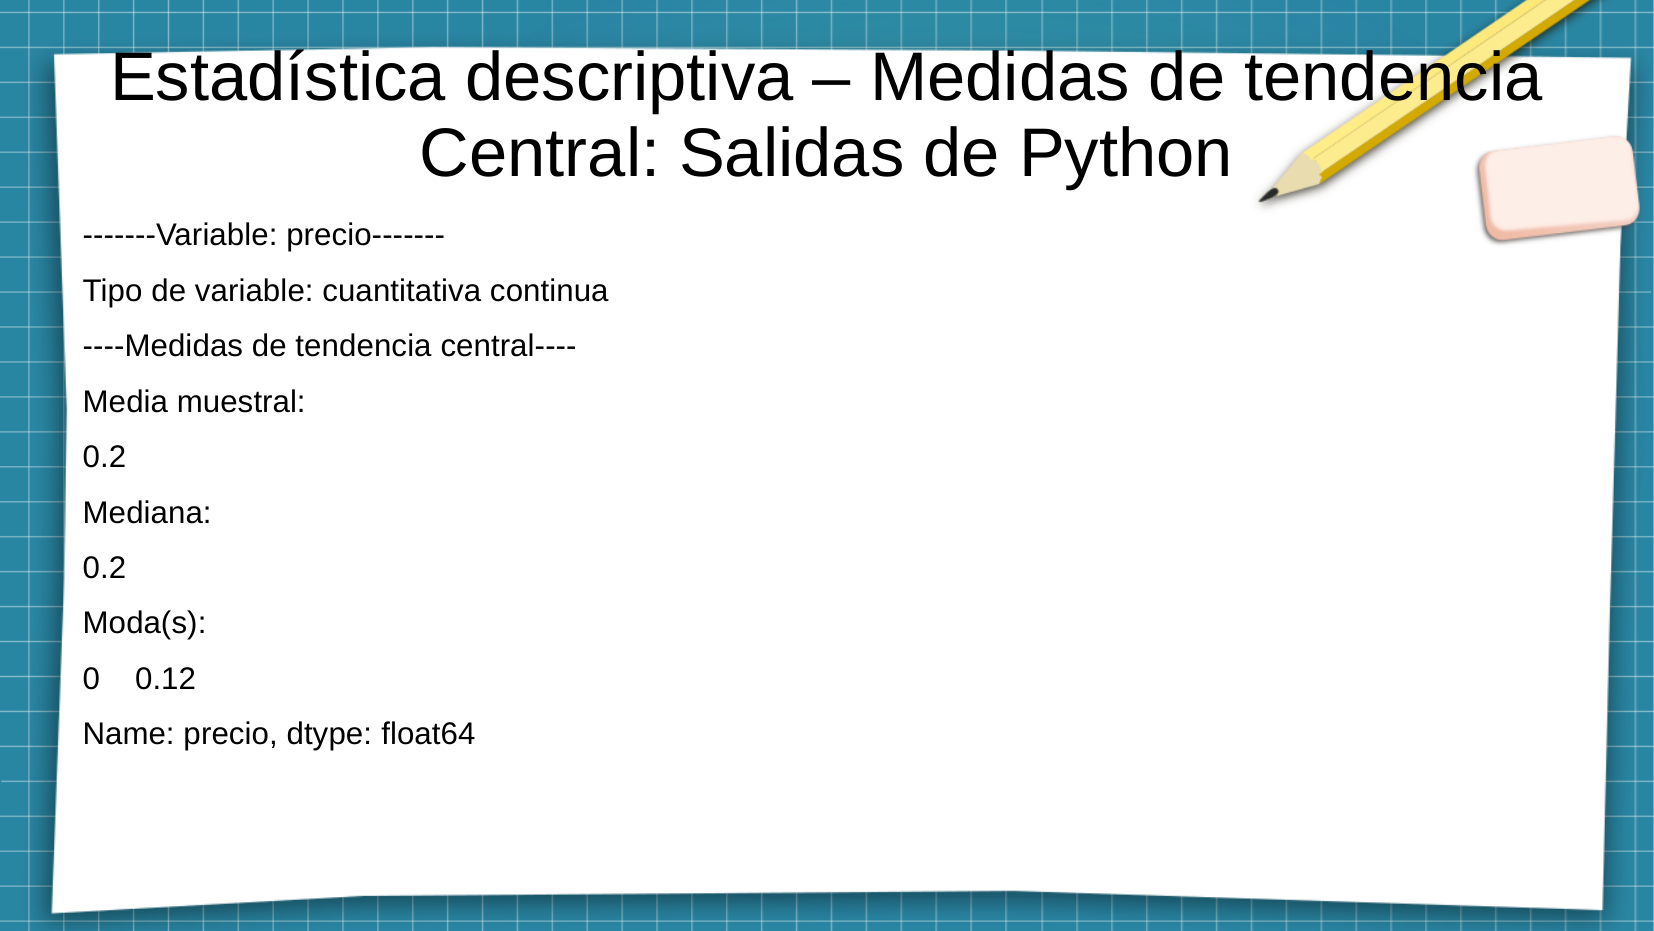

# Estadística descriptiva – Medidas de tendencia Central: Salidas de Python
-------Variable: precio-------
Tipo de variable: cuantitativa continua
----Medidas de tendencia central----
Media muestral:
0.2
Mediana:
0.2
Moda(s):
0 0.12
Name: precio, dtype: float64